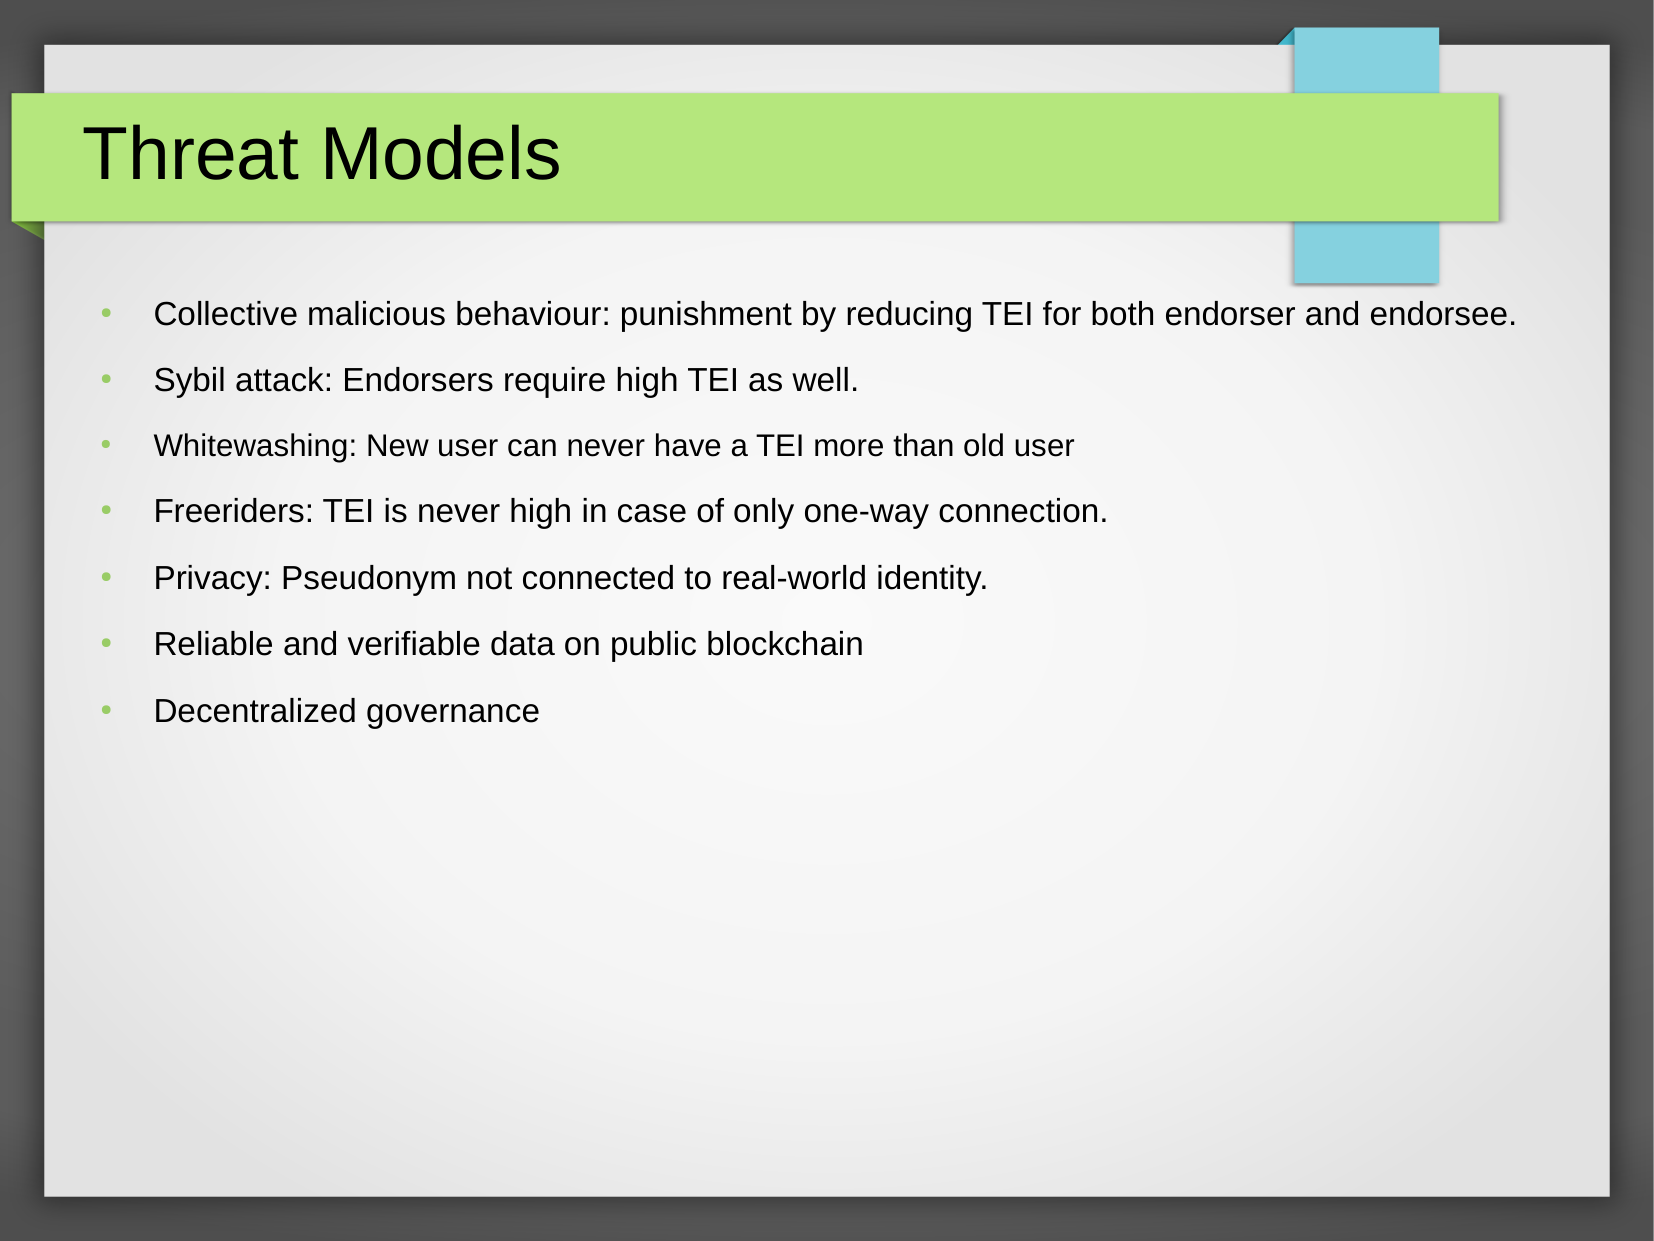

# Threat Models
Collective malicious behaviour: punishment by reducing TEI for both endorser and endorsee.
Sybil attack: Endorsers require high TEI as well.
Whitewashing: New user can never have a TEI more than old user
Freeriders: TEI is never high in case of only one-way connection.
Privacy: Pseudonym not connected to real-world identity.
Reliable and verifiable data on public blockchain
Decentralized governance